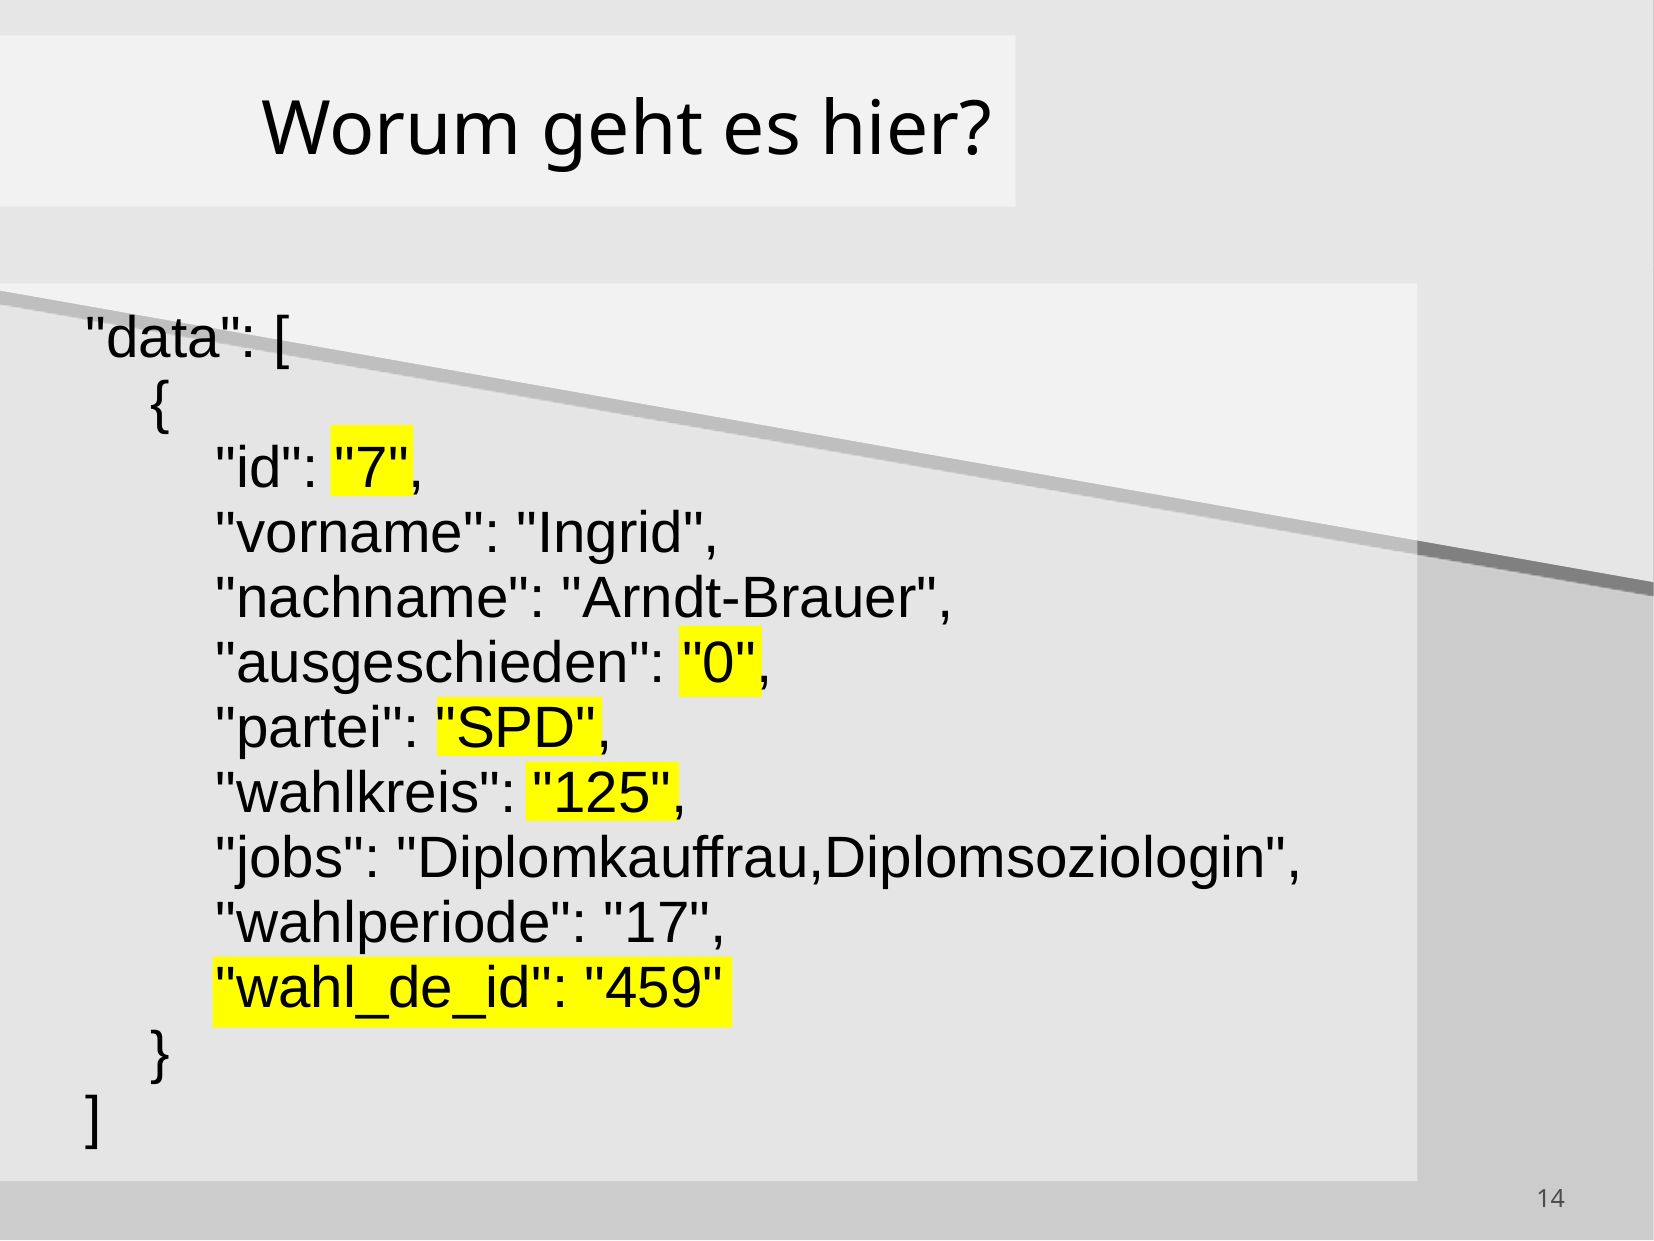

Worum geht es hier?
"data": [
 {
 "id": "7",
 "vorname": "Ingrid",
 "nachname": "Arndt-Brauer",
 "ausgeschieden": "0",
 "partei": "SPD",
 "wahlkreis": "125",
 "jobs": "Diplomkauffrau,Diplomsoziologin",
 "wahlperiode": "17",
 "wahl_de_id": "459"
 }
]